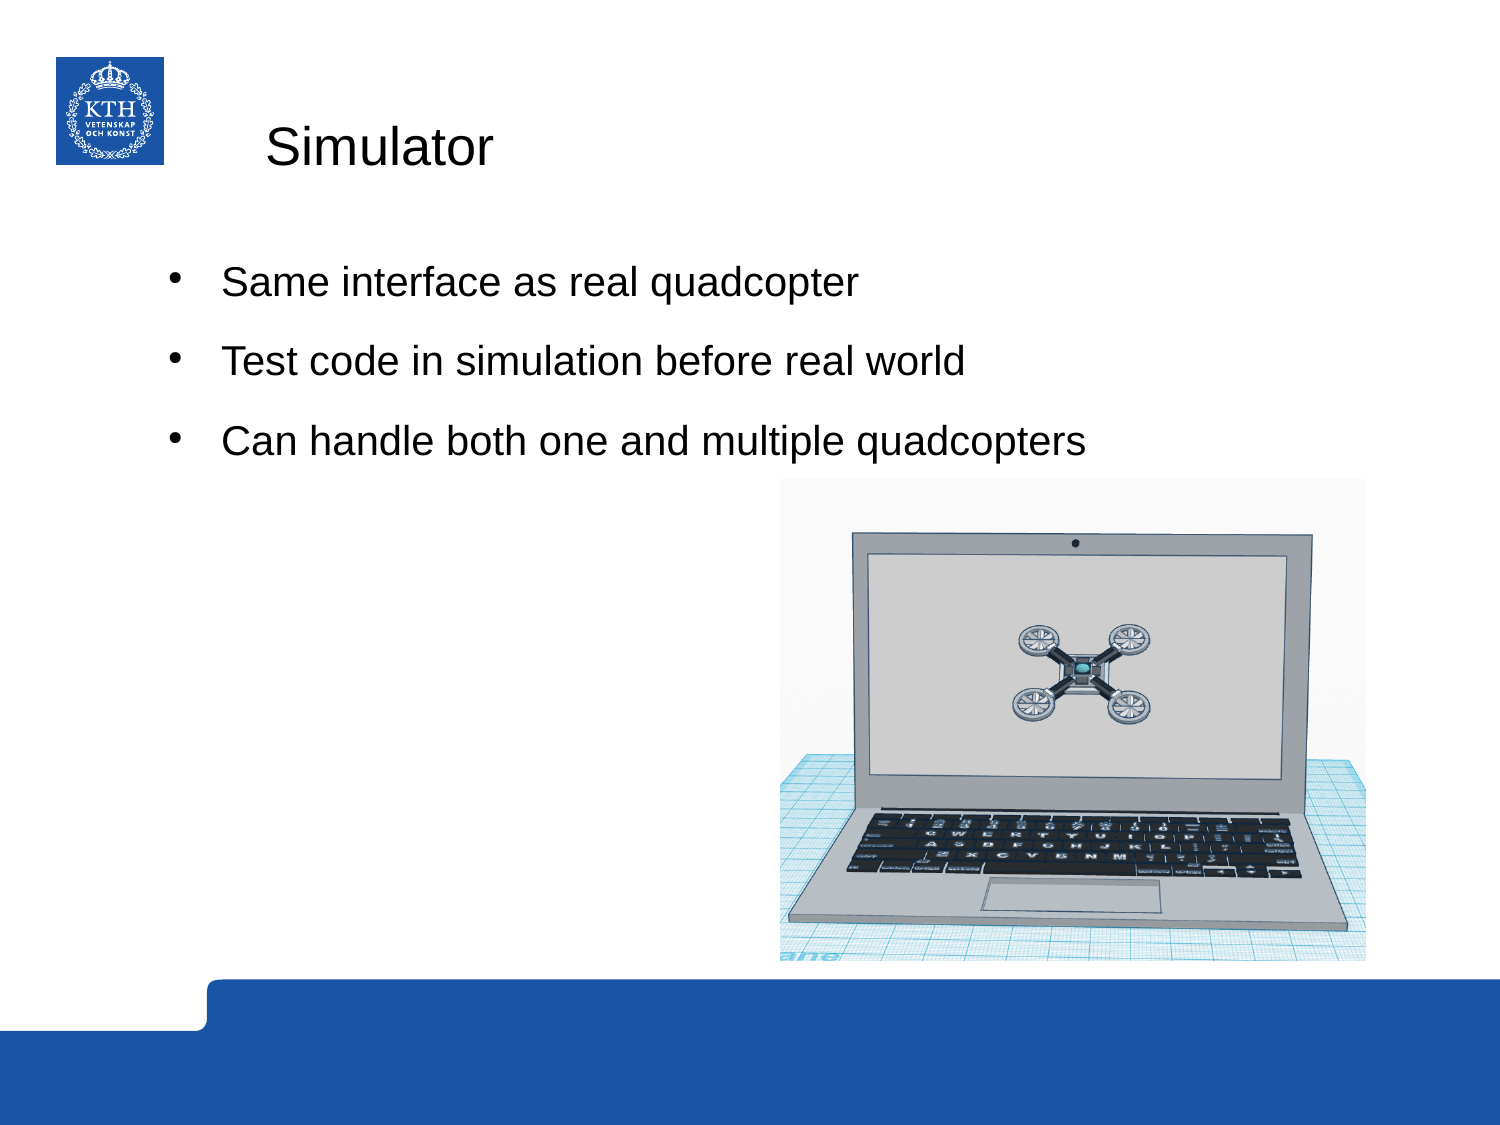

# Simulator
Same interface as real quadcopter
Test code in simulation before real world
Can handle both one and multiple quadcopters